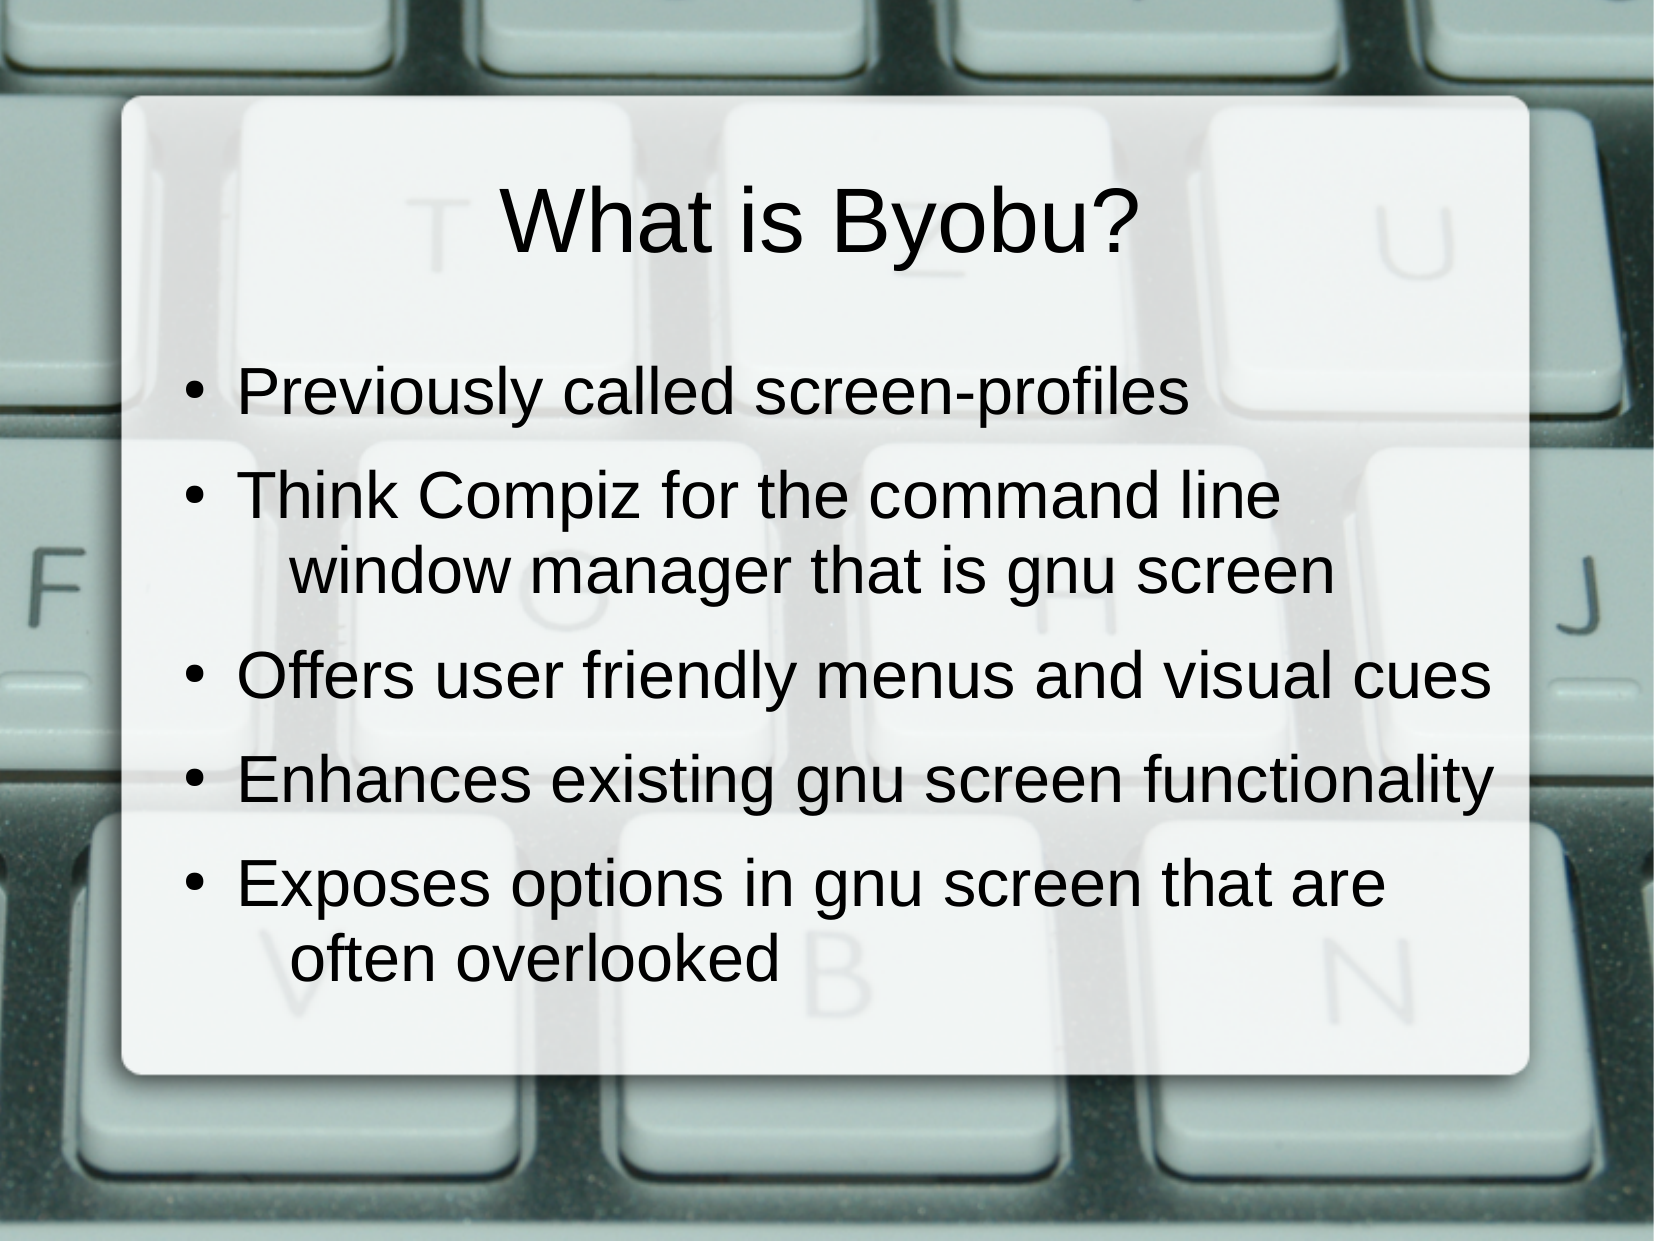

# What is Byobu?
Previously called screen-profiles
Think Compiz for the command line window manager that is gnu screen
Offers user friendly menus and visual cues
Enhances existing gnu screen functionality
Exposes options in gnu screen that are often overlooked